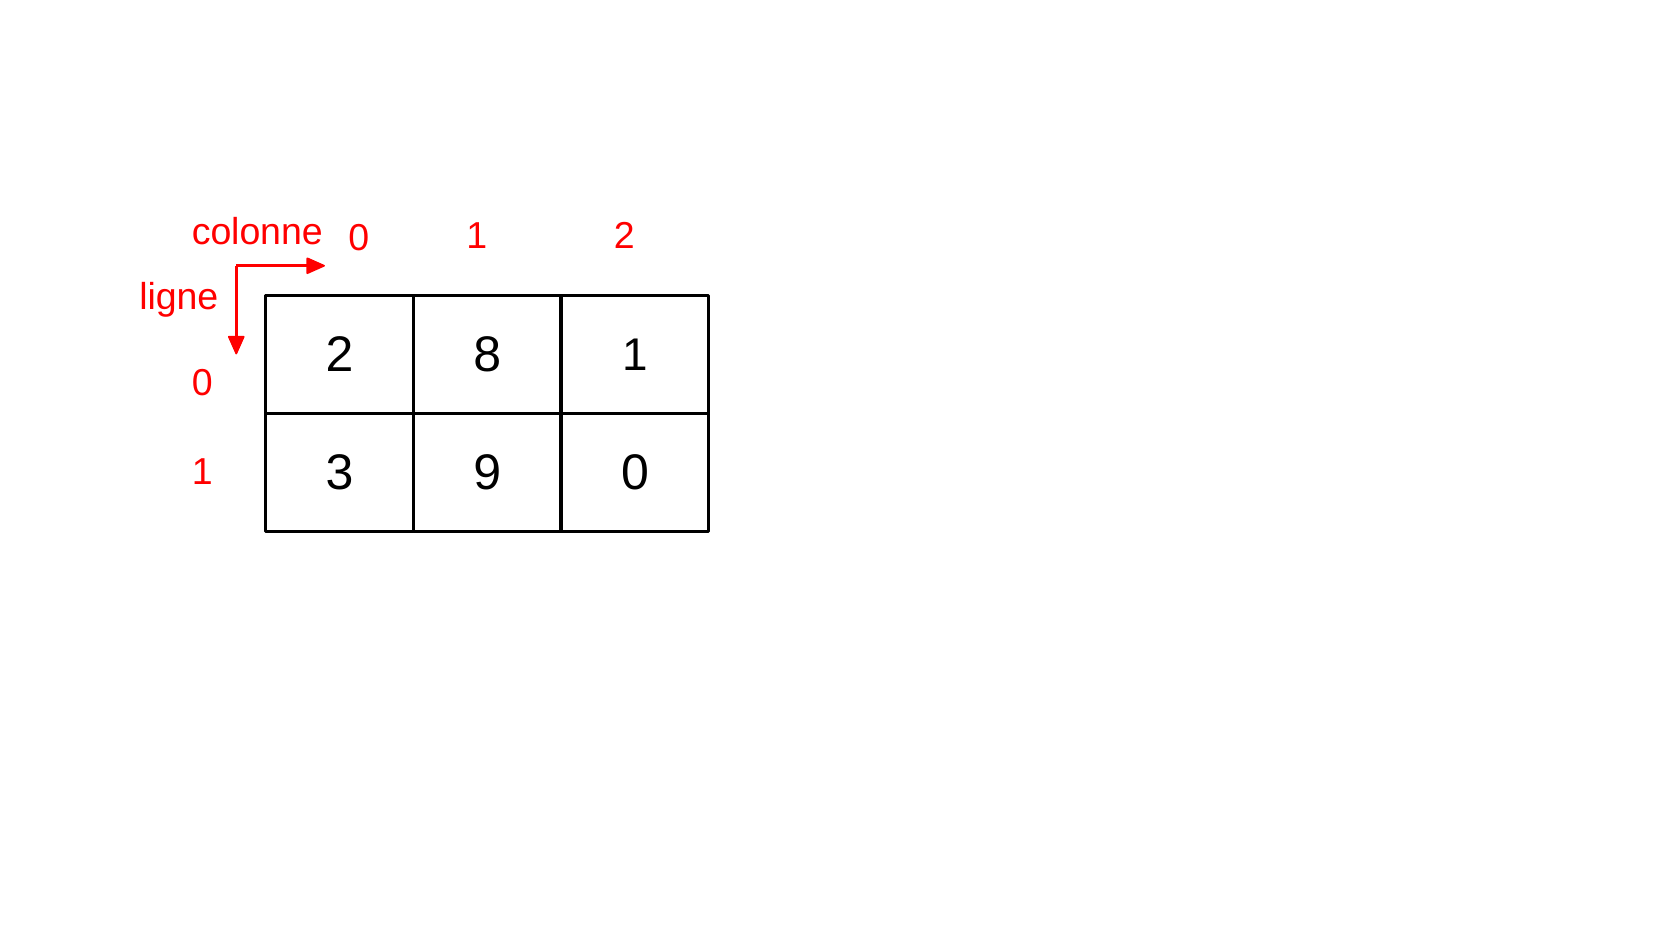

colonne
1
2
0
ligne
2
8
1
0
3
9
0
1